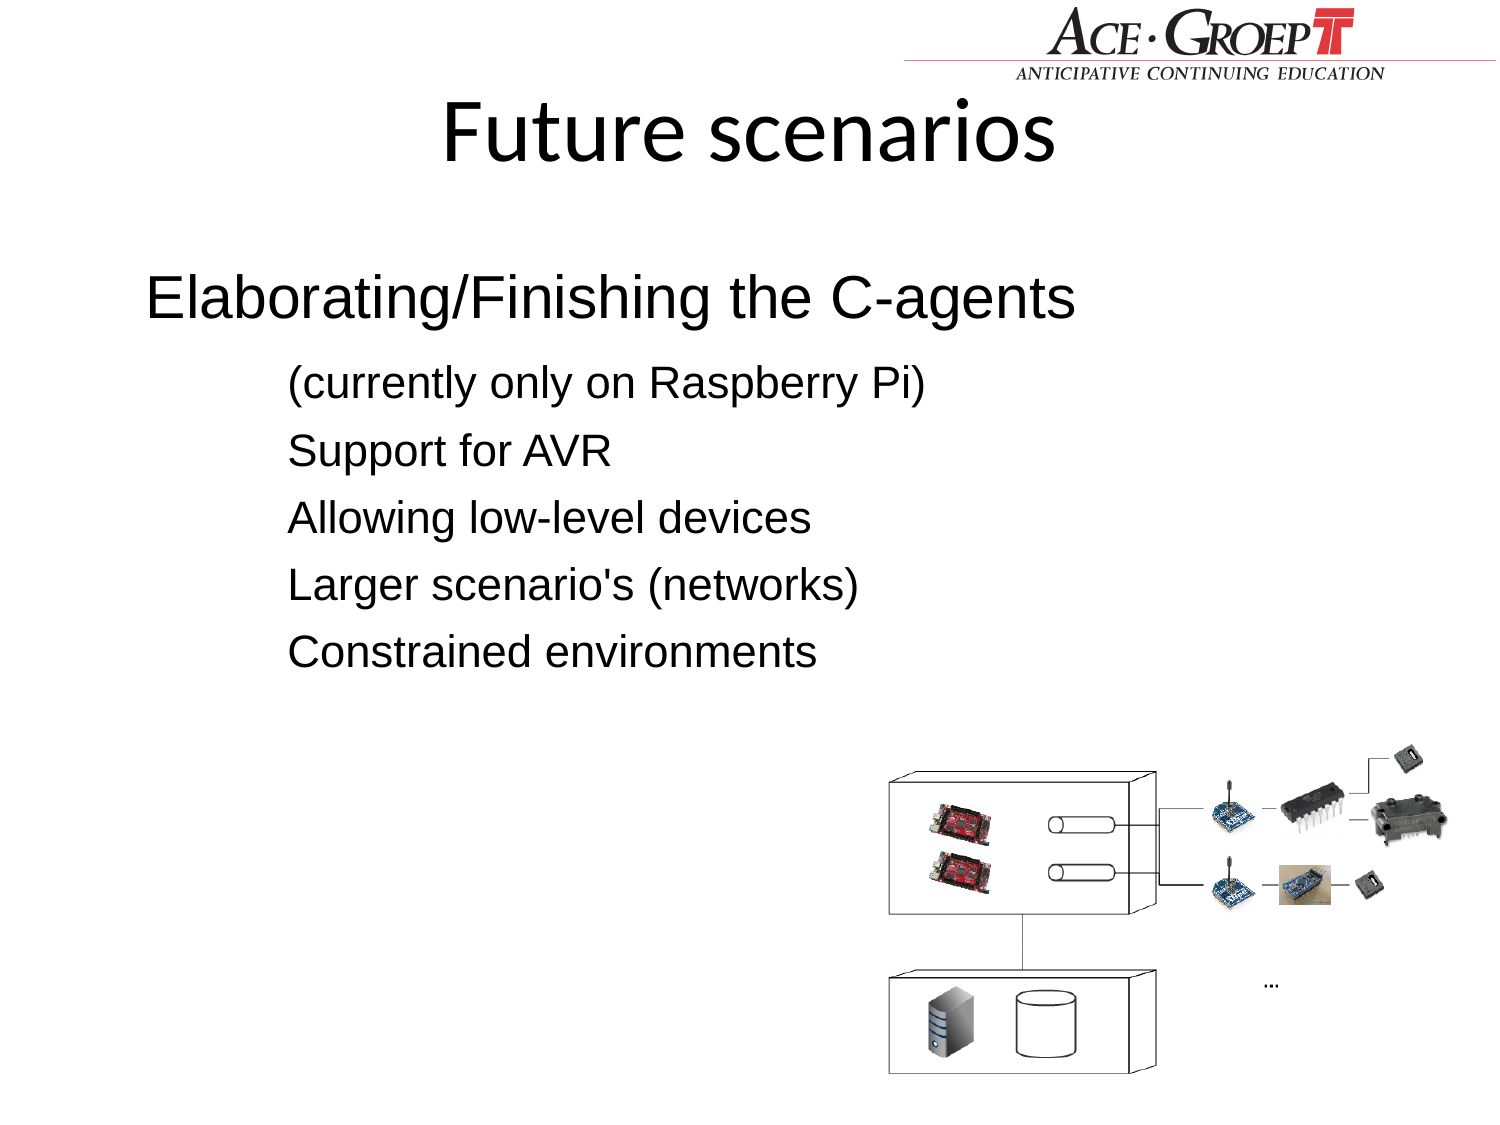

# Future scenarios
Elaborating/Finishing the C-agents
(currently only on Raspberry Pi)
Support for AVR
Allowing low-level devices
Larger scenario's (networks)
Constrained environments